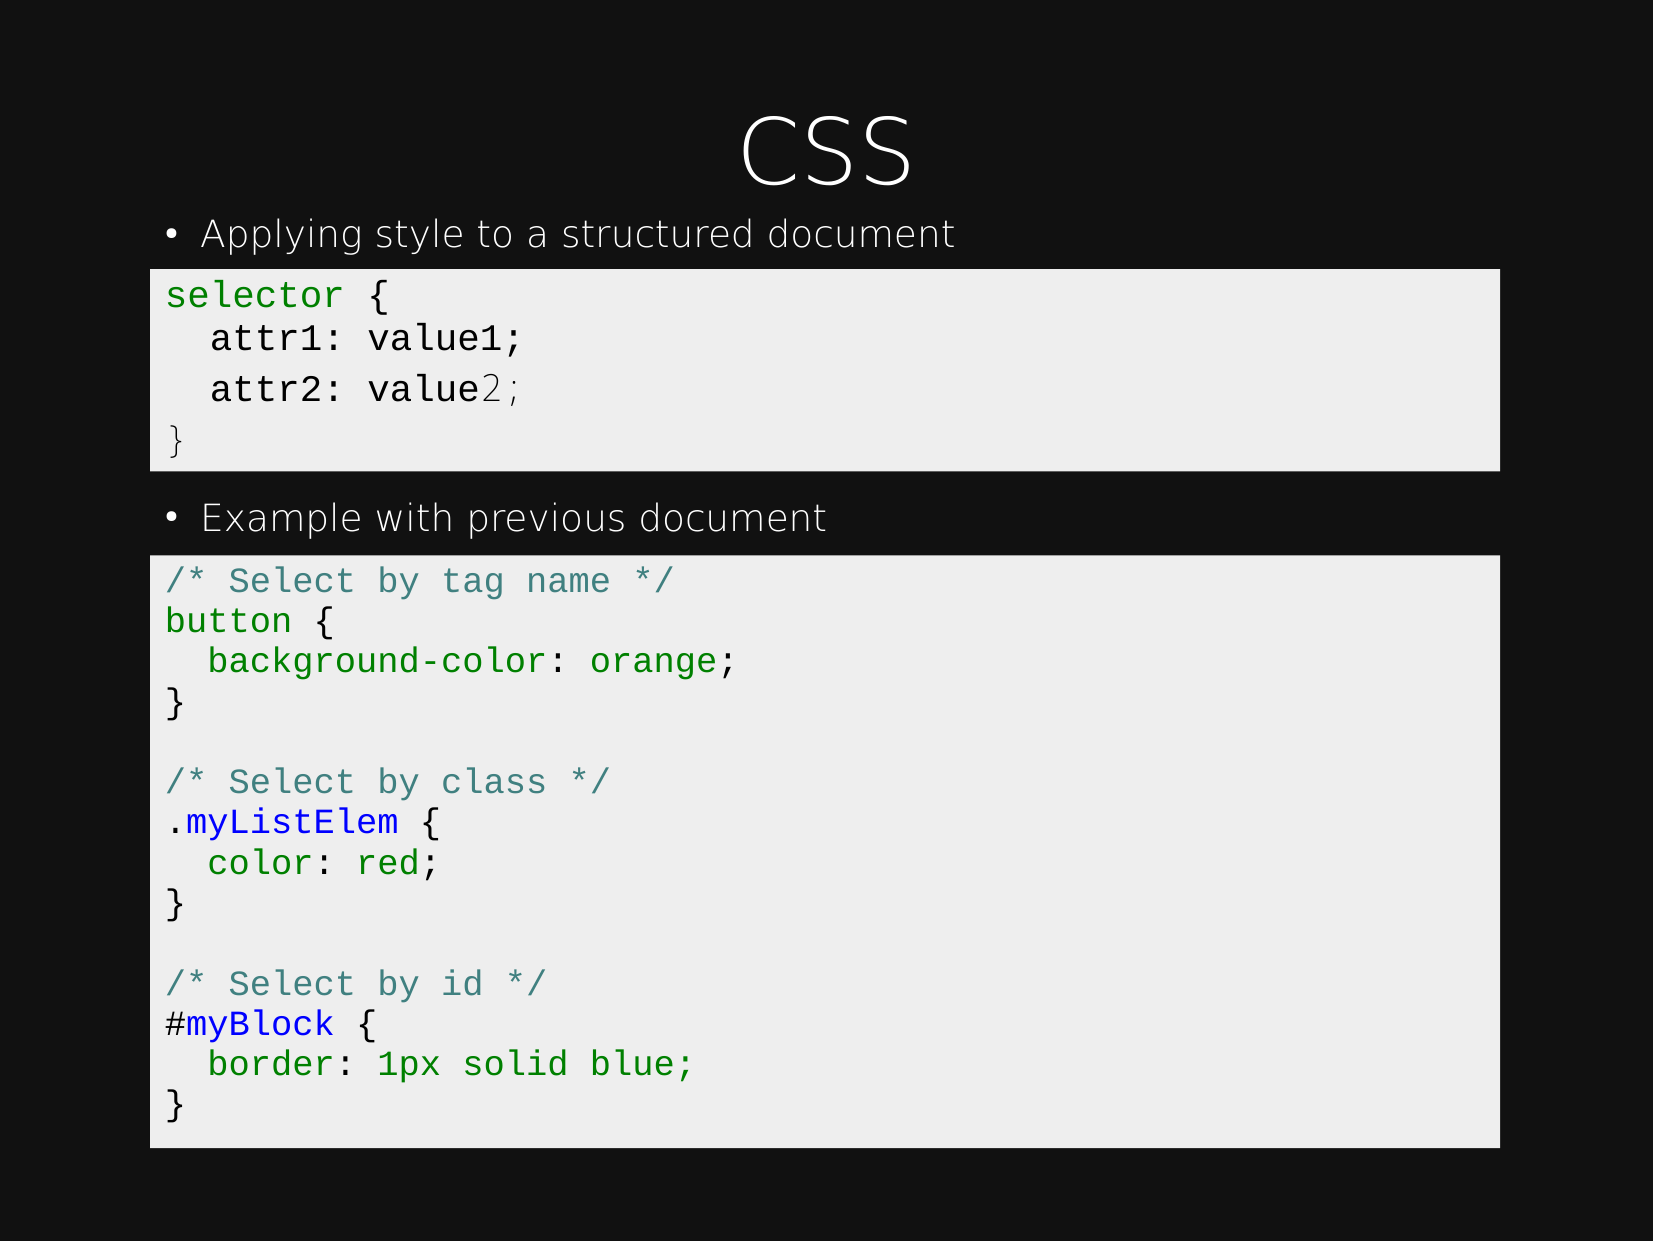

# CSS
Applying style to a structured document
selector {
 attr1: value1;
 attr2: value2;
}
Example with previous document
/* Select by tag name */
button {
 background-color: orange;
}
/* Select by class */
.myListElem {
 color: red;
}
/* Select by id */
#myBlock {
 border: 1px solid blue;
}